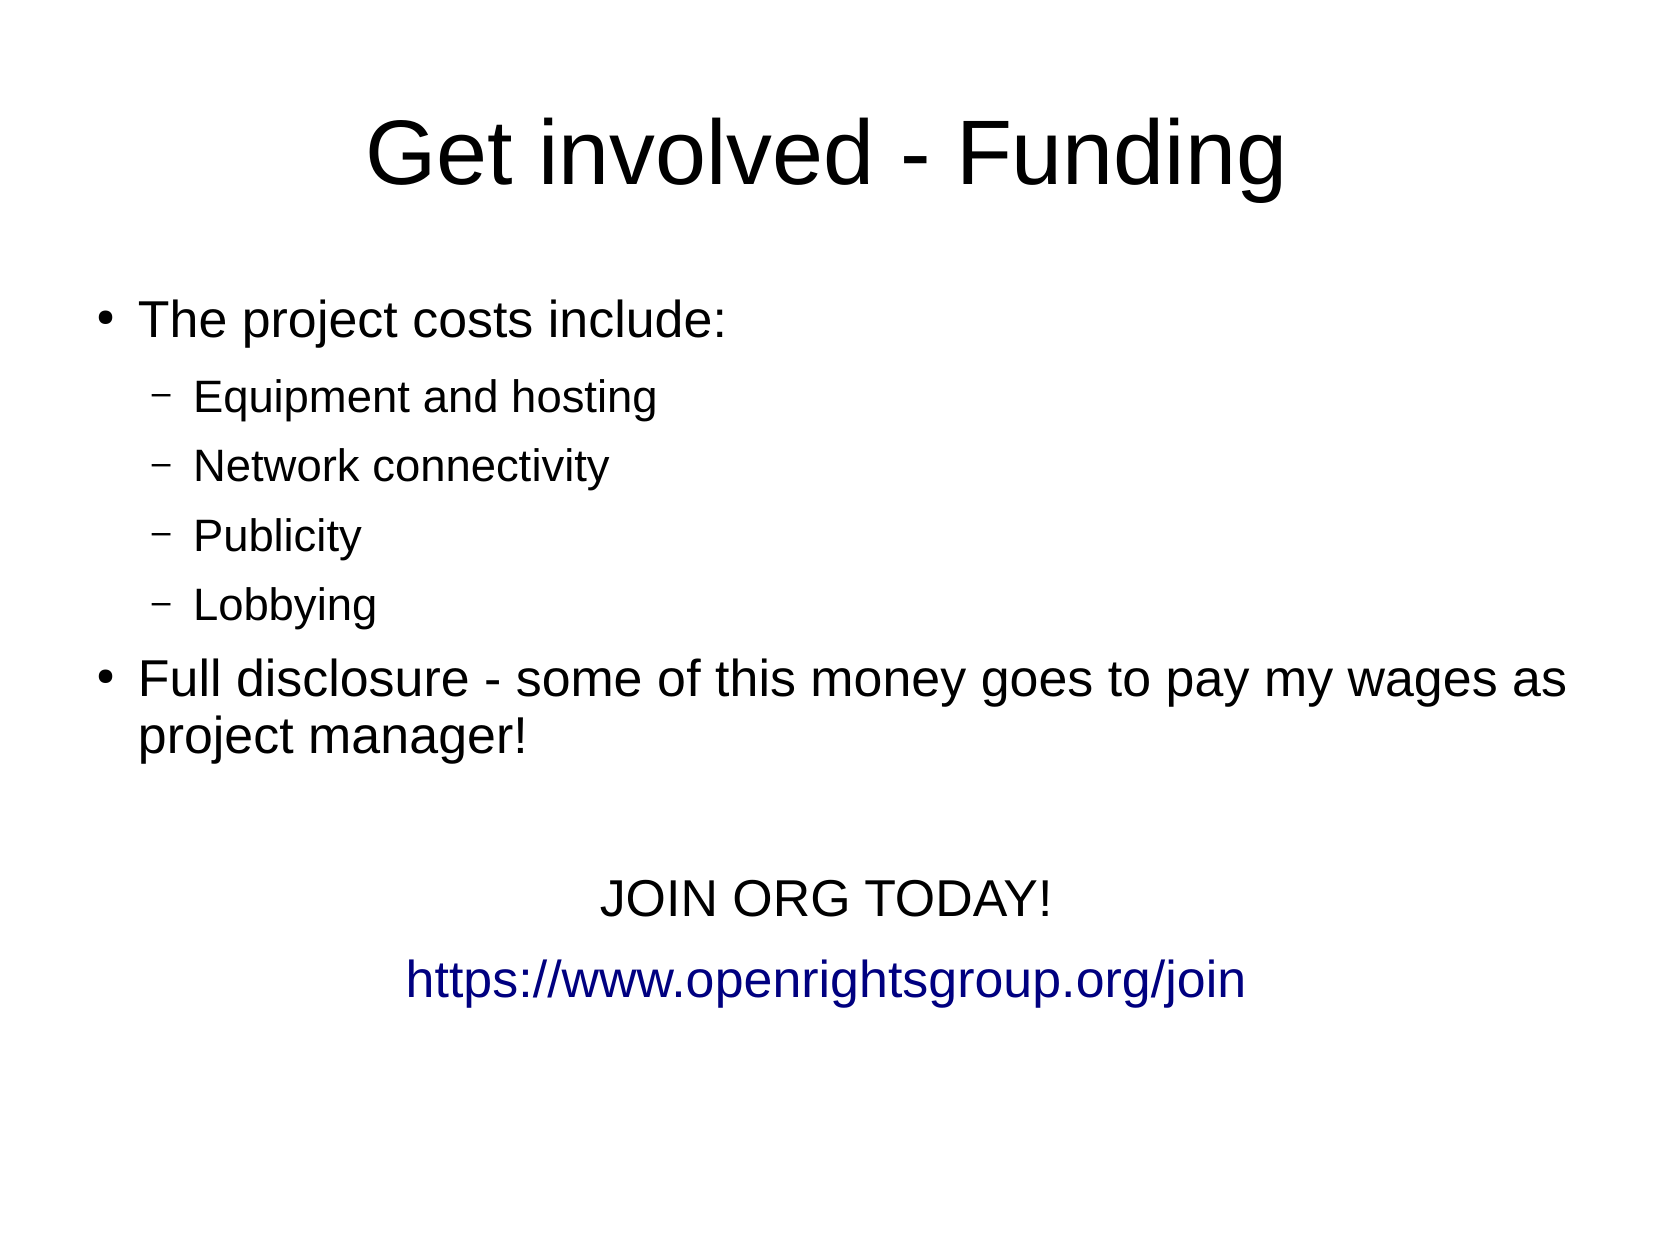

# Get involved - Funding
The project costs include:
Equipment and hosting
Network connectivity
Publicity
Lobbying
Full disclosure - some of this money goes to pay my wages as project manager!
JOIN ORG TODAY!
https://www.openrightsgroup.org/join